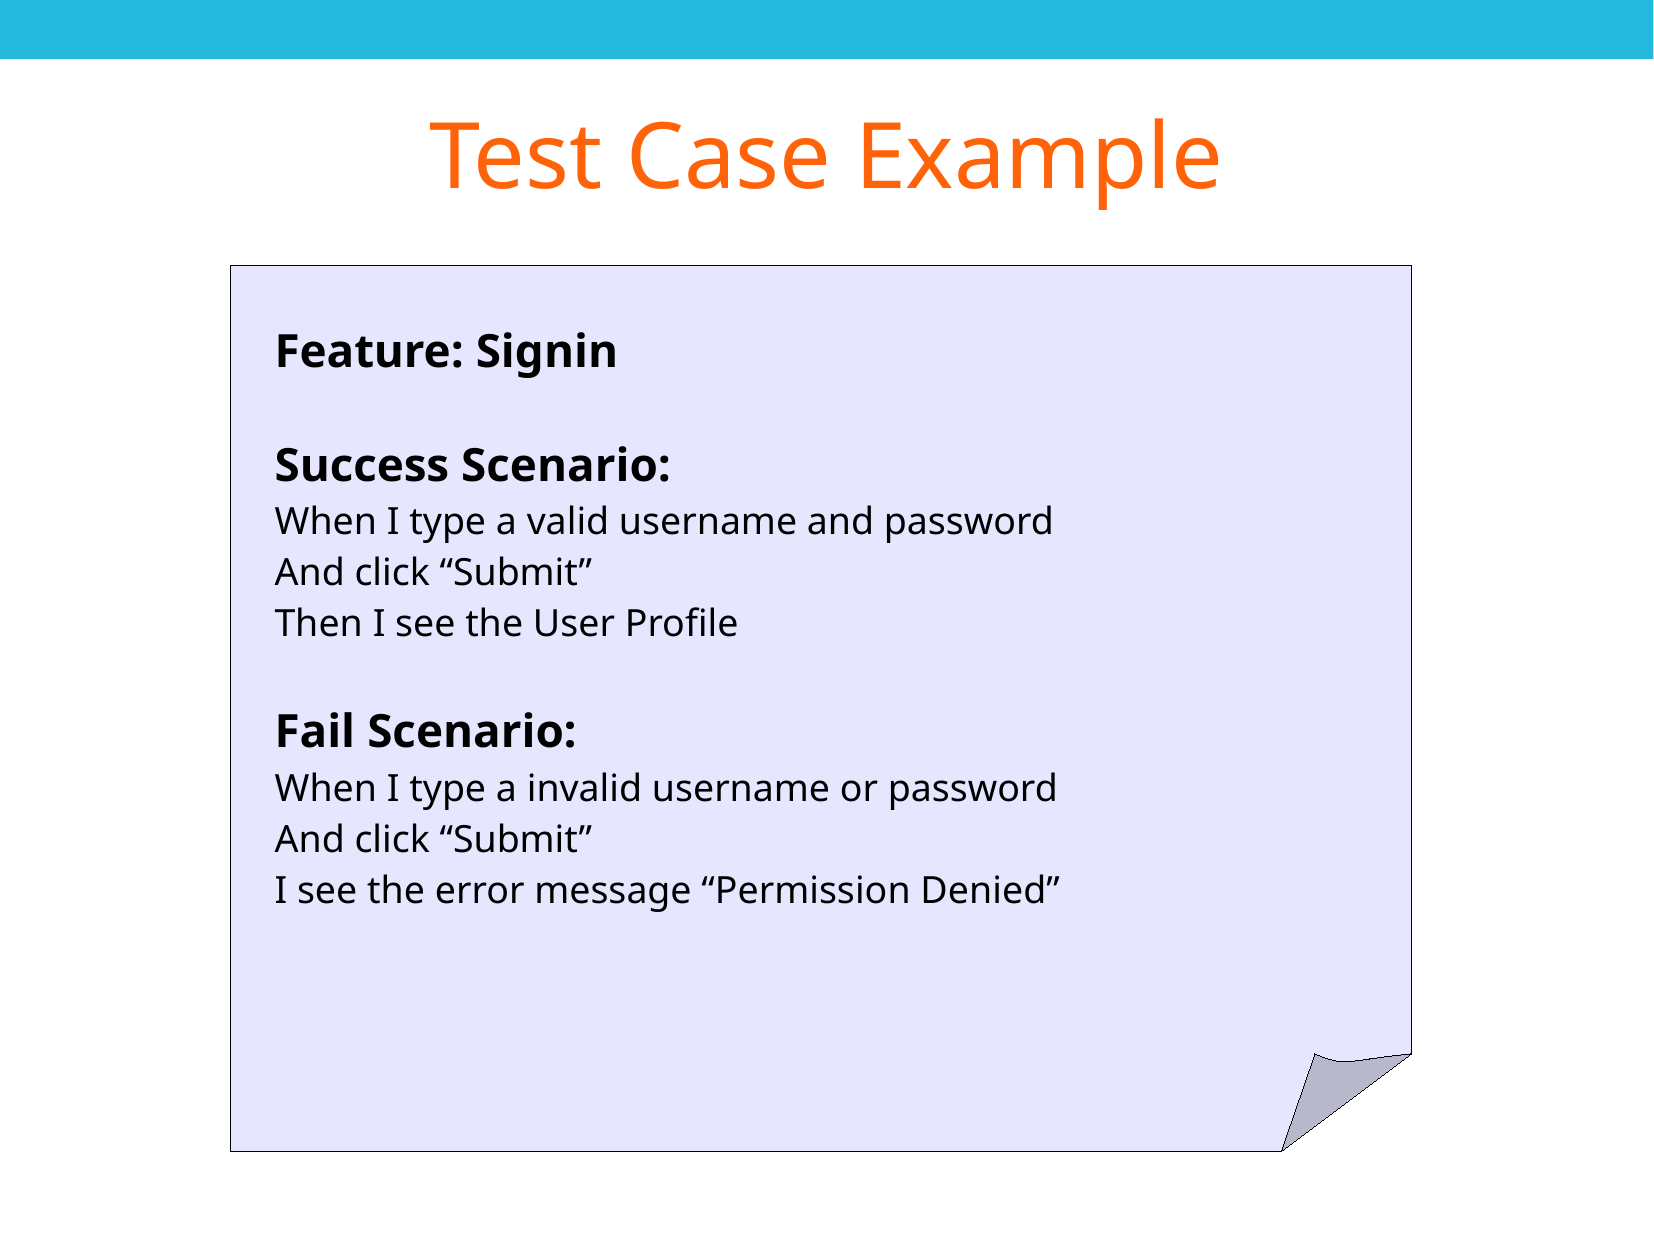

# Test Case Example
Feature: Signin
Success Scenario:
When I type a valid username and password
And click “Submit”
Then I see the User Profile
Fail Scenario:
When I type a invalid username or password
And click “Submit”
I see the error message “Permission Denied”